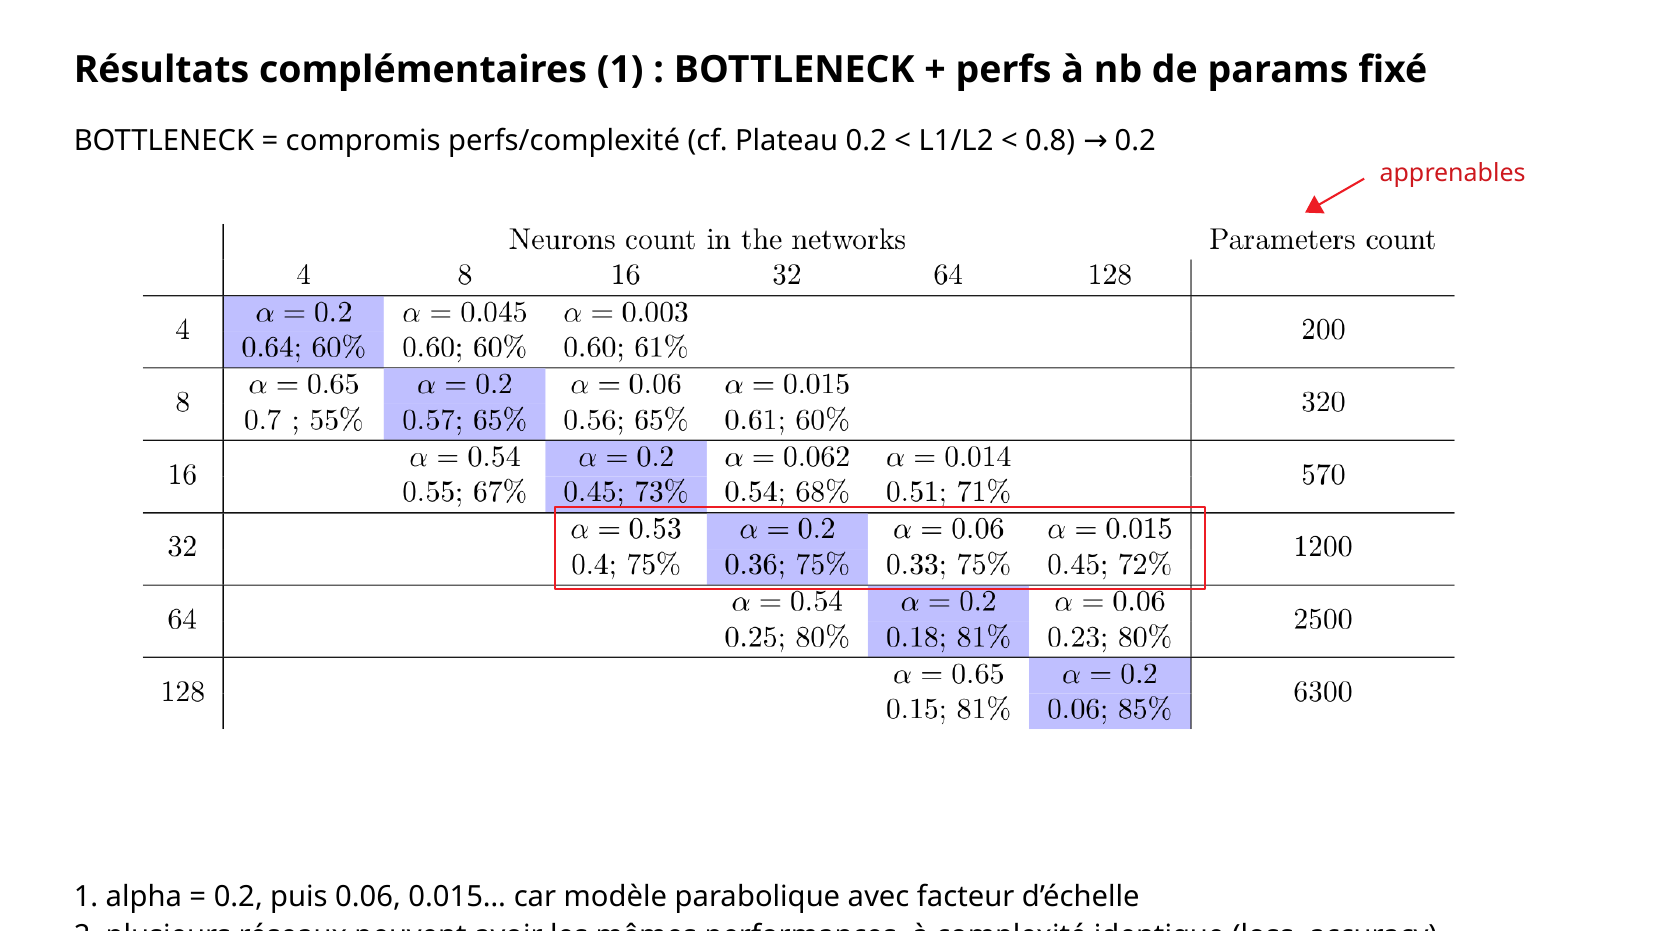

Résultats complémentaires (1) : BOTTLENECK + perfs à nb de params fixé
BOTTLENECK = compromis perfs/complexité (cf. Plateau 0.2 < L1/L2 < 0.8) → 0.2
1. alpha = 0.2, puis 0.06, 0.015… car modèle parabolique avec facteur d’échelle
2. plusieurs réseaux peuvent avoir les mêmes performances, à complexité identique (loss, accuracy)
3. dans nos modèles, on est toujours en sous-performances → quid de 128 vs. 256 vs 512 vs 1024 (saturation) ?
4. ce n’est pas la complexité qui optimise les performances, ce n’est pas non plus l’architecture!
5. il n’y pas qu’un seul moyen d’obtenir les mêmes performances
apprenables